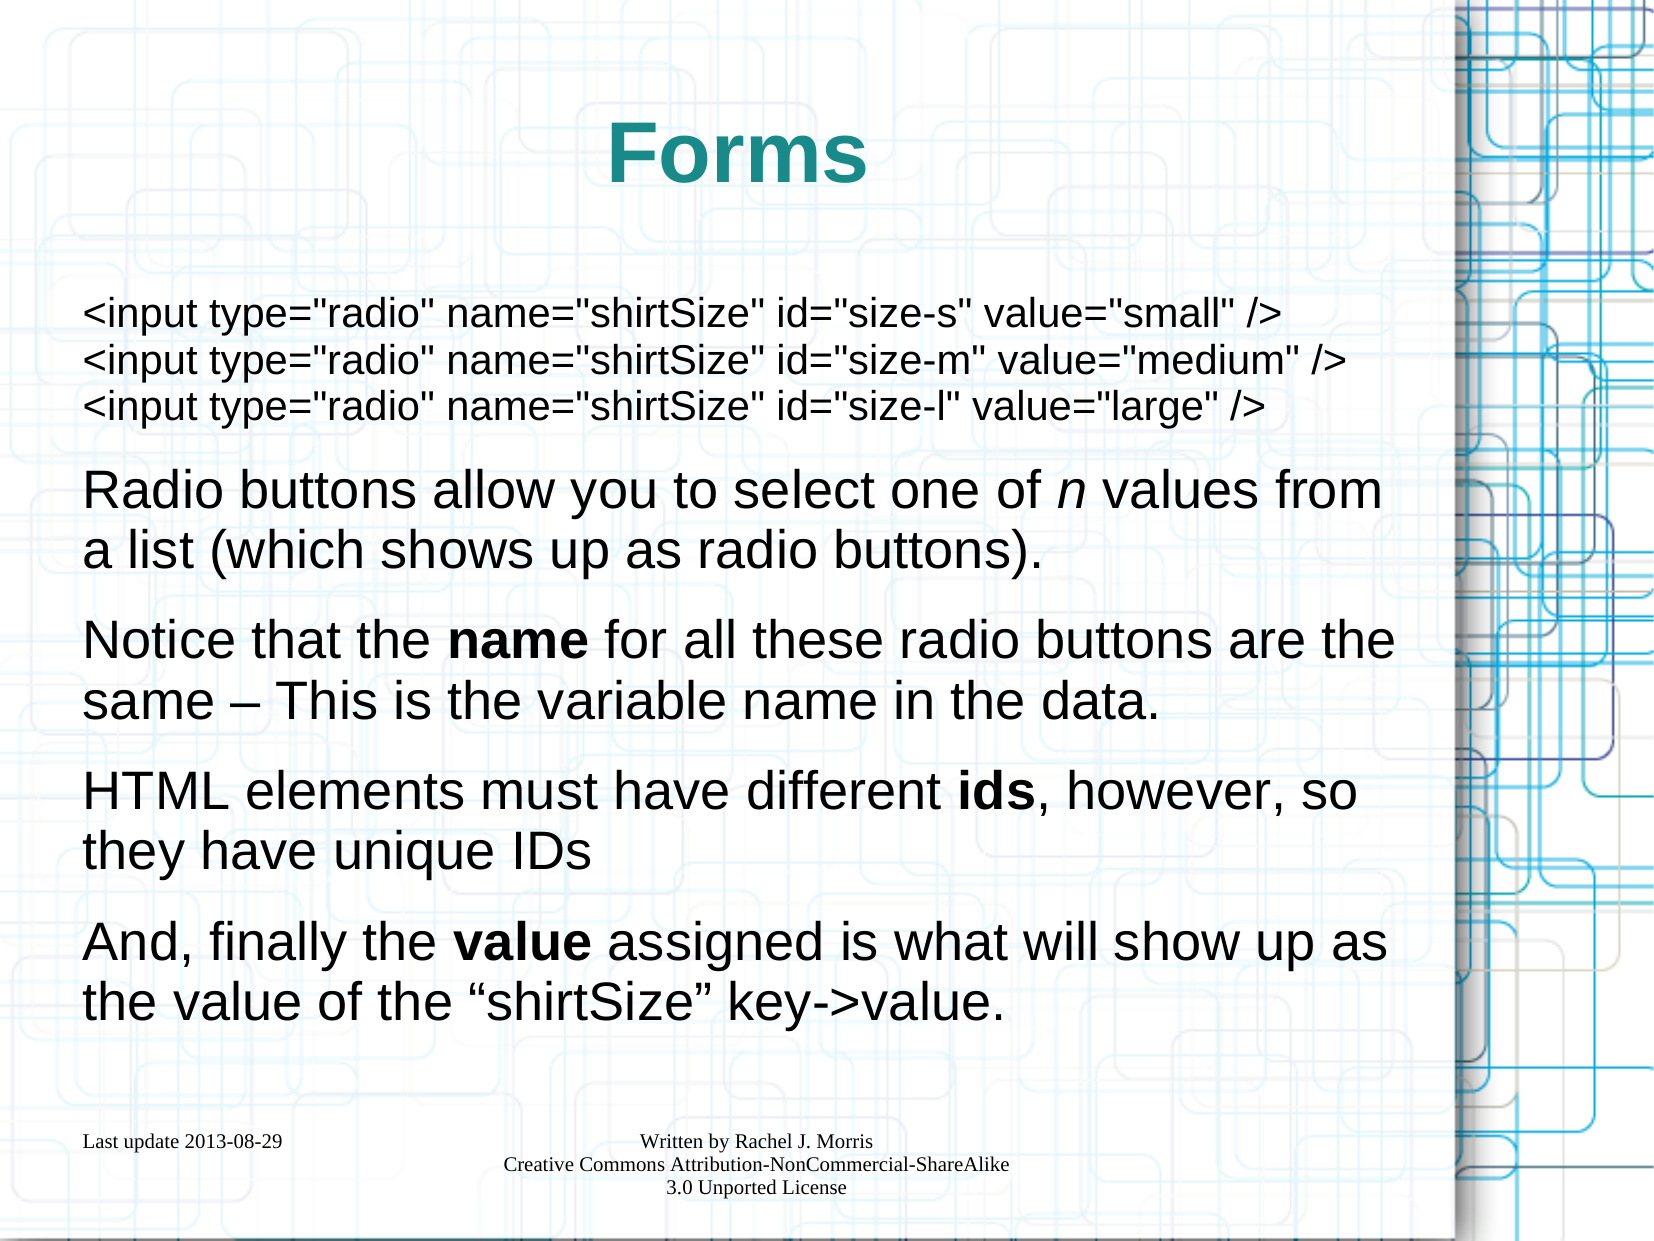

# Forms
<input type="radio" name="shirtSize" id="size-s" value="small" />
<input type="radio" name="shirtSize" id="size-m" value="medium" />
<input type="radio" name="shirtSize" id="size-l" value="large" />
Radio buttons allow you to select one of n values from a list (which shows up as radio buttons).
Notice that the name for all these radio buttons are the same – This is the variable name in the data.
HTML elements must have different ids, however, so they have unique IDs
And, finally the value assigned is what will show up as the value of the “shirtSize” key->value.